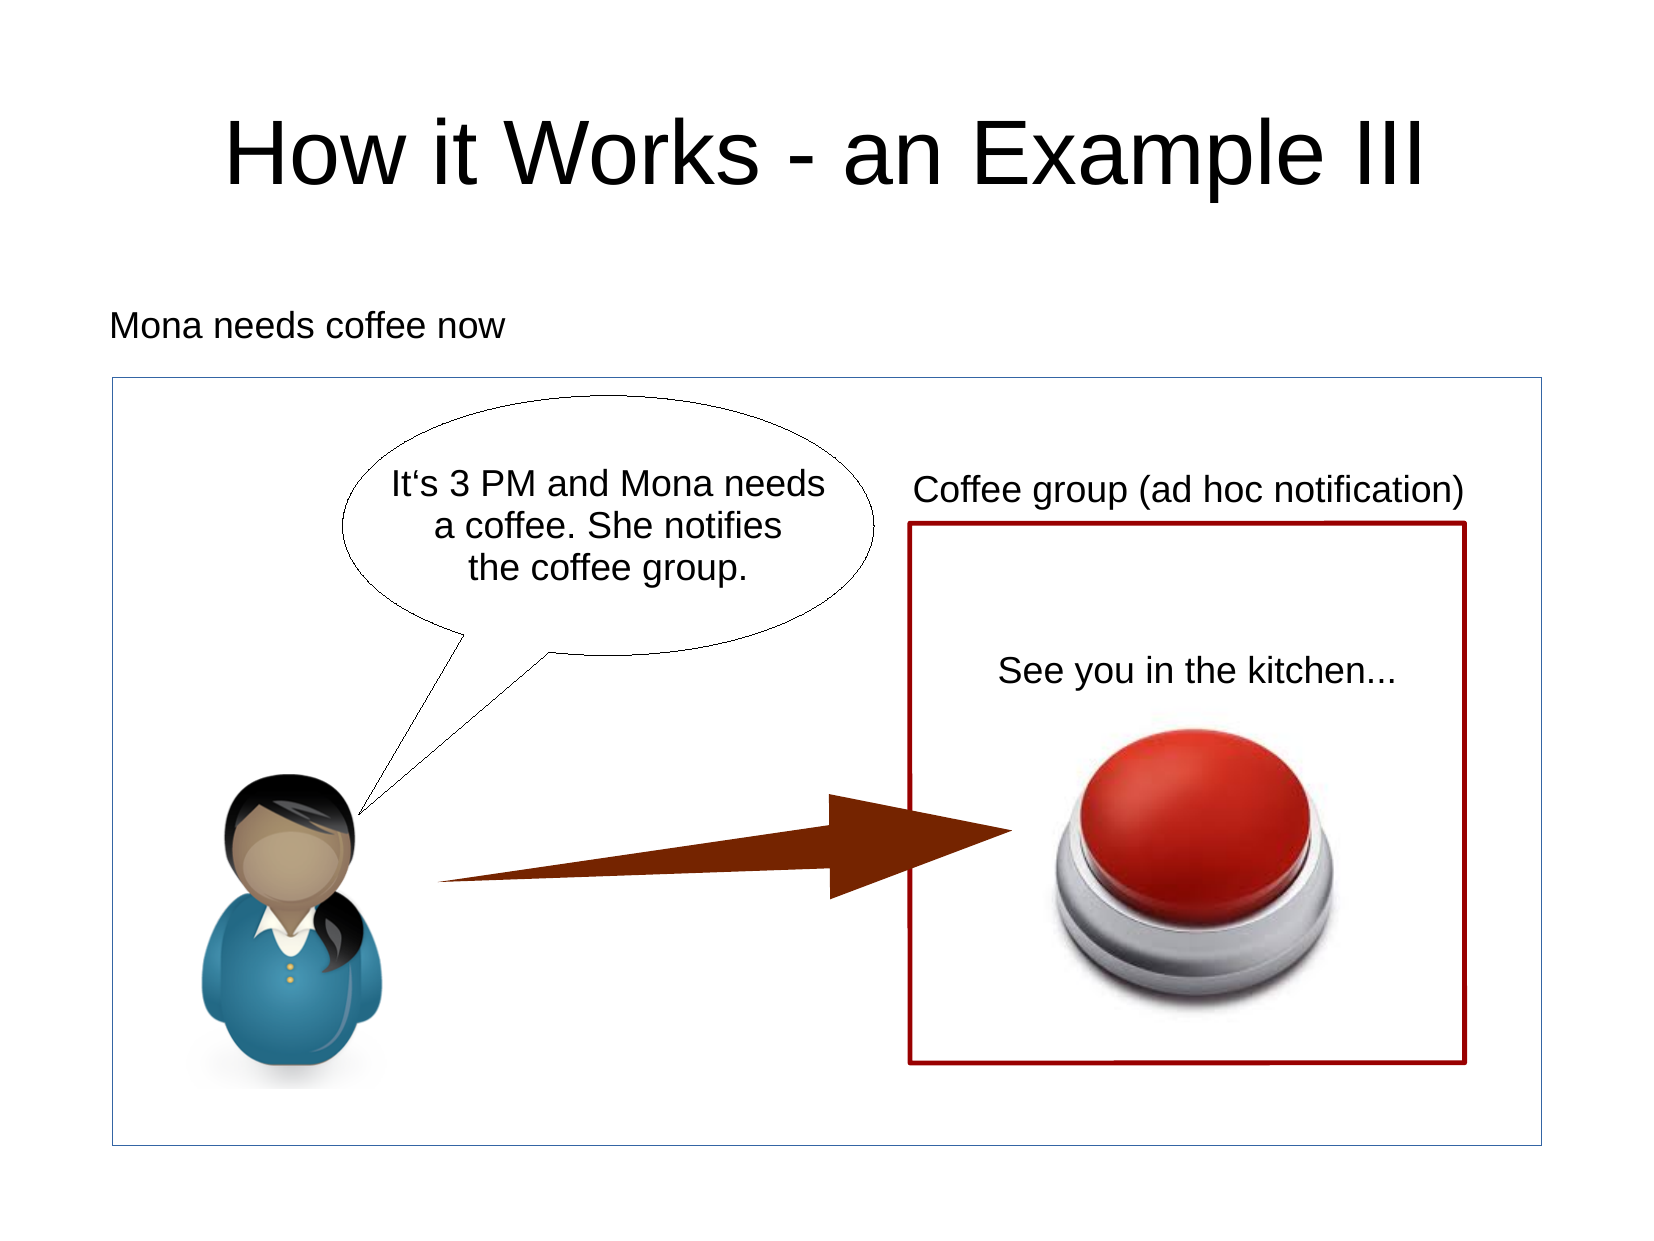

# How it Works - an Example III
Mona needs coffee now
It‘s 3 PM and Mona needs
a coffee. She notifies
the coffee group.
Coffee group (ad hoc notification)
See you in the kitchen...